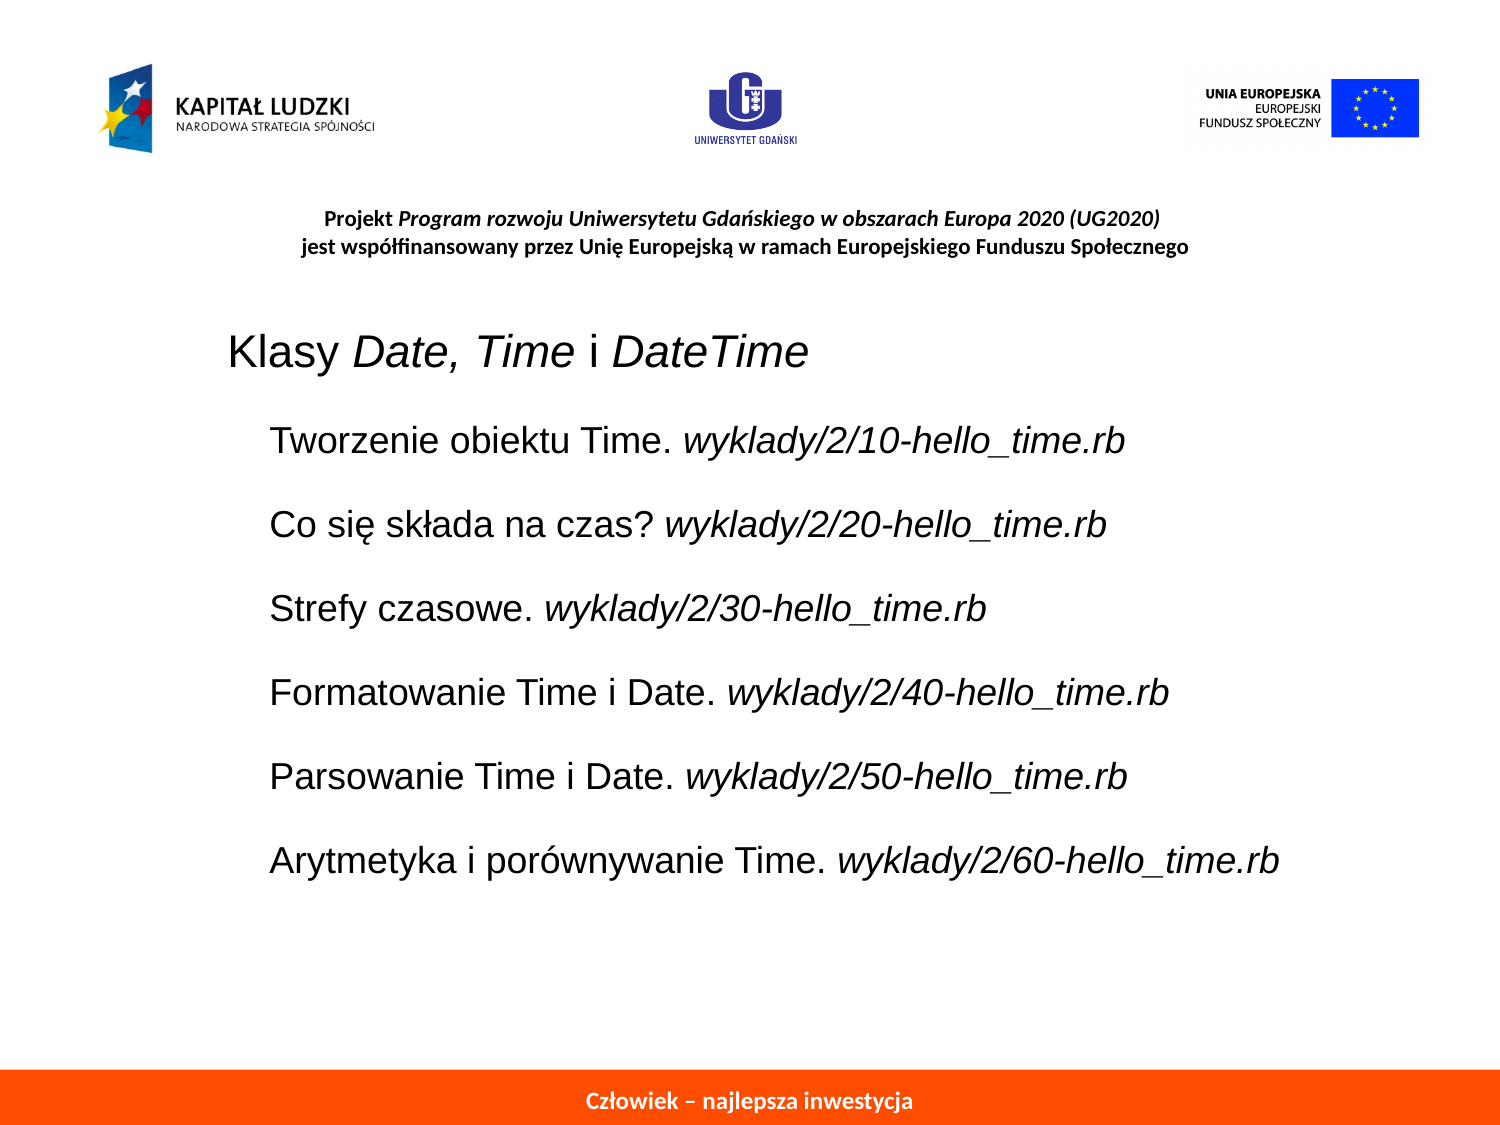

Projekt Program rozwoju Uniwersytetu Gdańskiego w obszarach Europa 2020 (UG2020)
jest współfinansowany przez Unię Europejską w ramach Europejskiego Funduszu Społecznego
Klasy Date, Time i DateTime
 Tworzenie obiektu Time. wyklady/2/10-hello_time.rb
 Co się składa na czas? wyklady/2/20-hello_time.rb
 Strefy czasowe. wyklady/2/30-hello_time.rb
 Formatowanie Time i Date. wyklady/2/40-hello_time.rb
 Parsowanie Time i Date. wyklady/2/50-hello_time.rb
 Arytmetyka i porównywanie Time. wyklady/2/60-hello_time.rb
Człowiek – najlepsza inwestycja